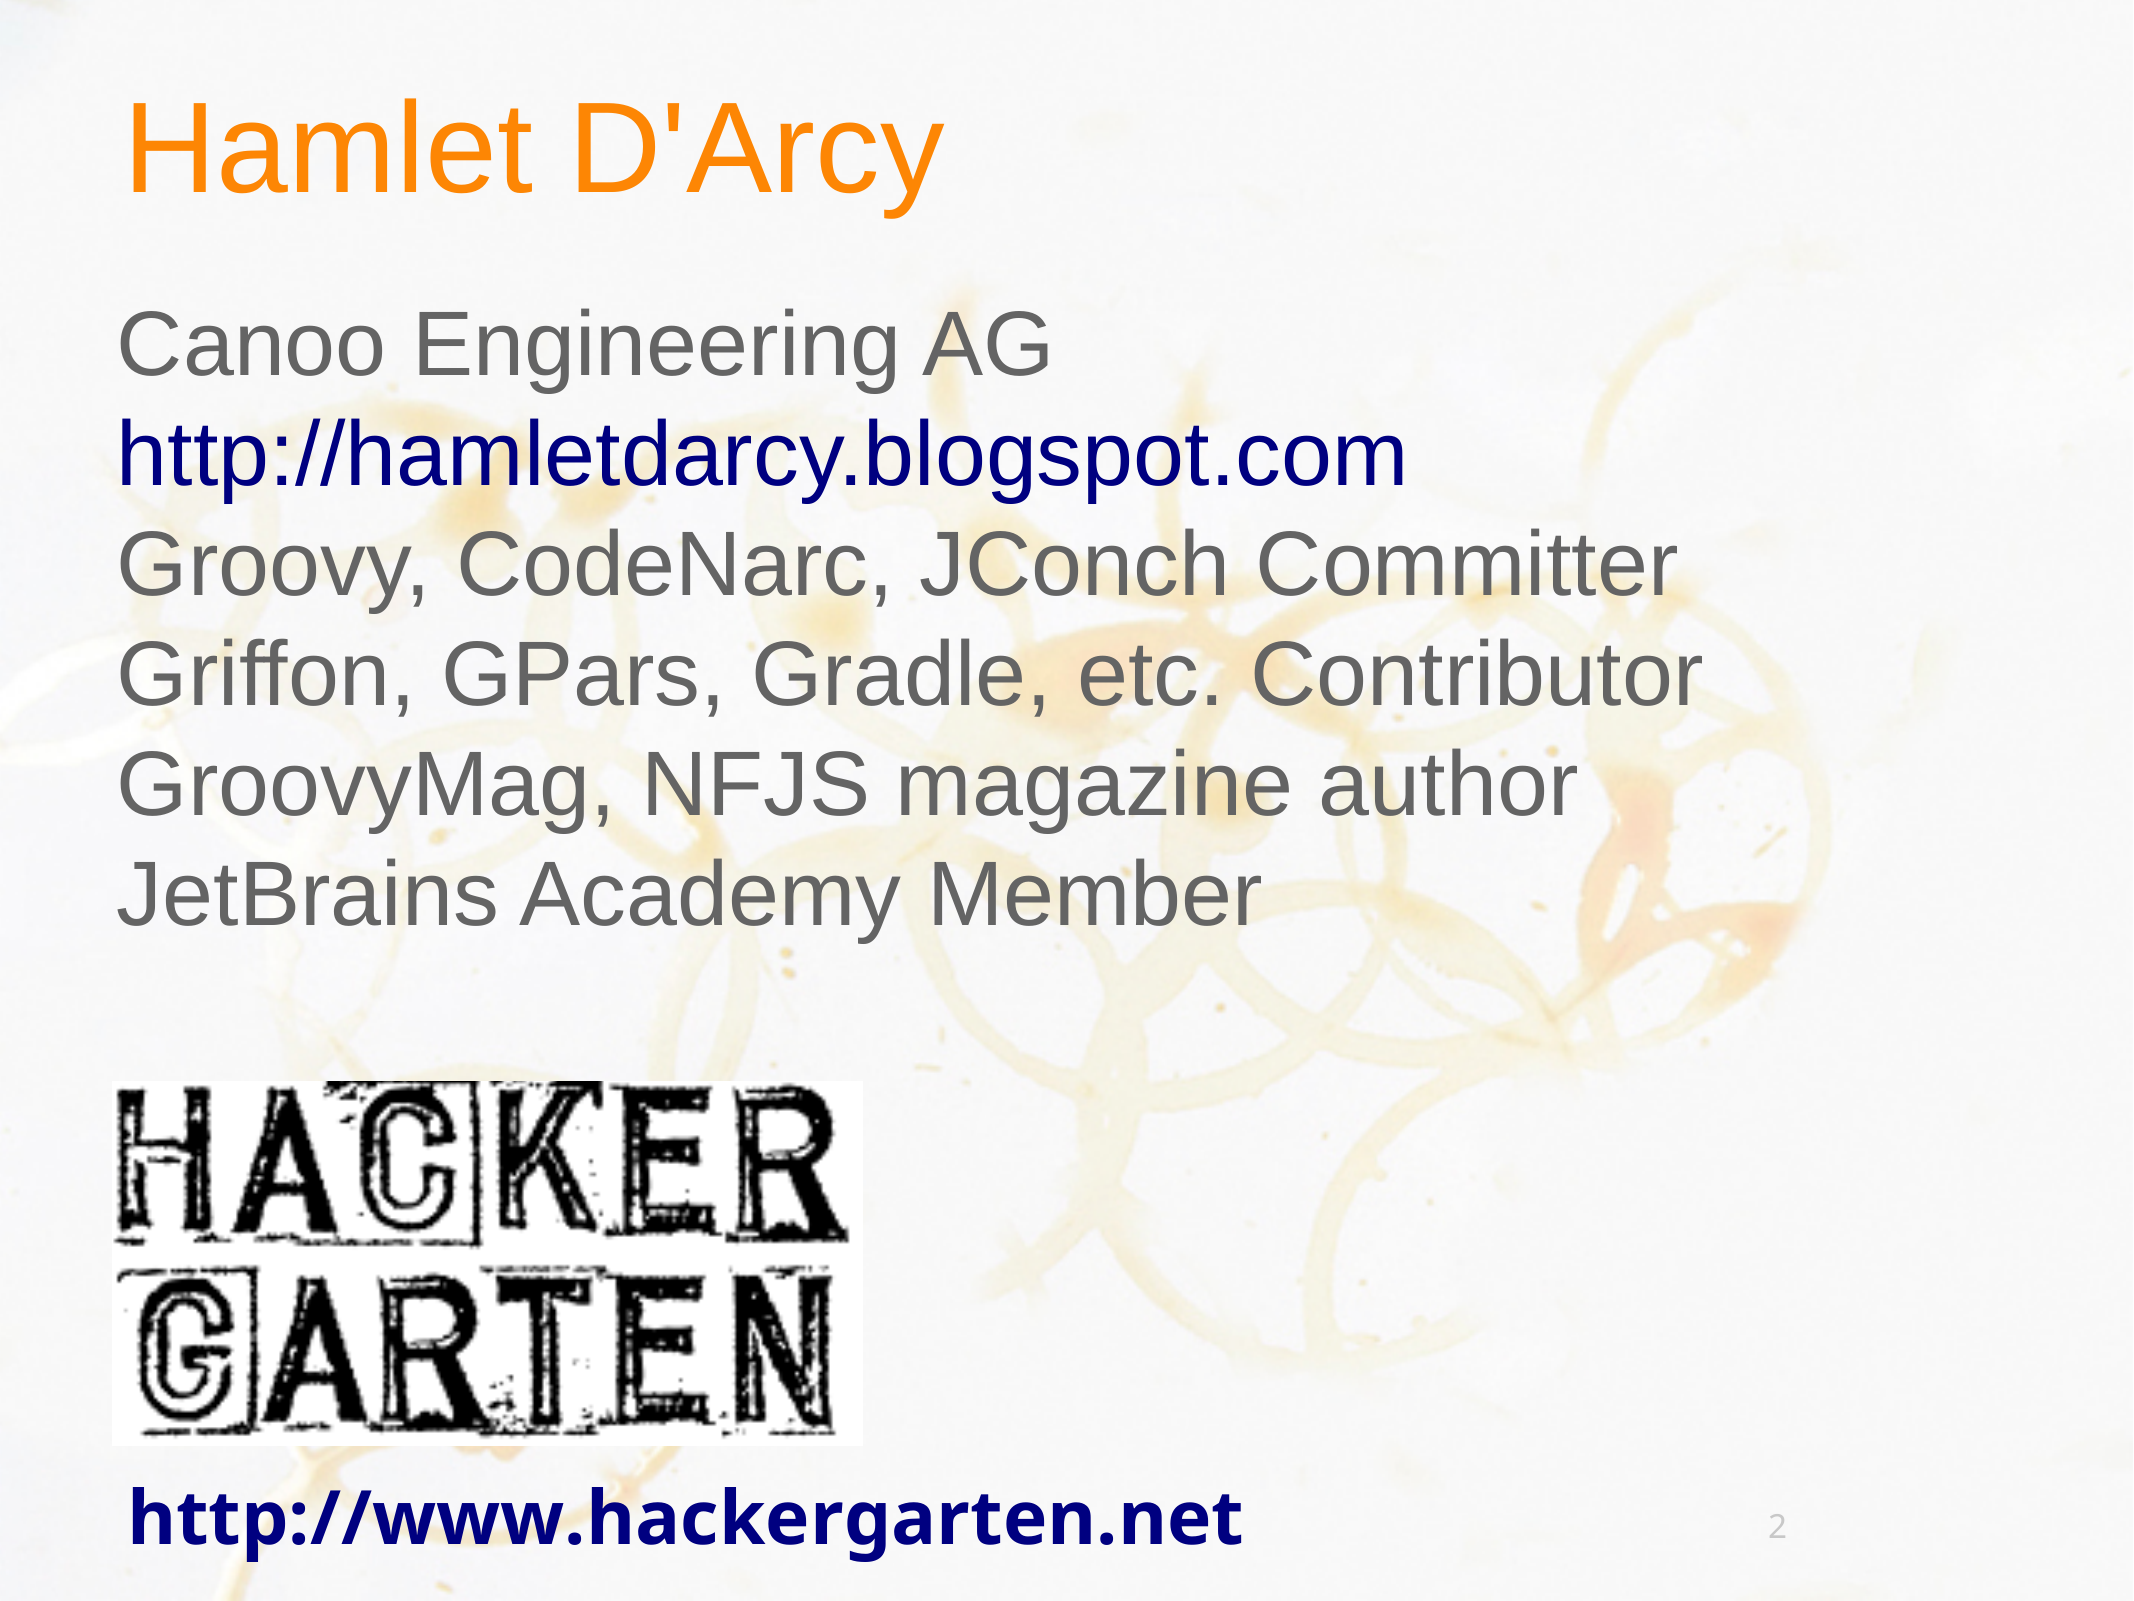

# Hamlet D'Arcy
Canoo Engineering AG
http://hamletdarcy.blogspot.com
Groovy, CodeNarc, JConch Committer
Griffon, GPars, Gradle, etc. Contributor
GroovyMag, NFJS magazine author
JetBrains Academy Member
http://www.hackergarten.net
2